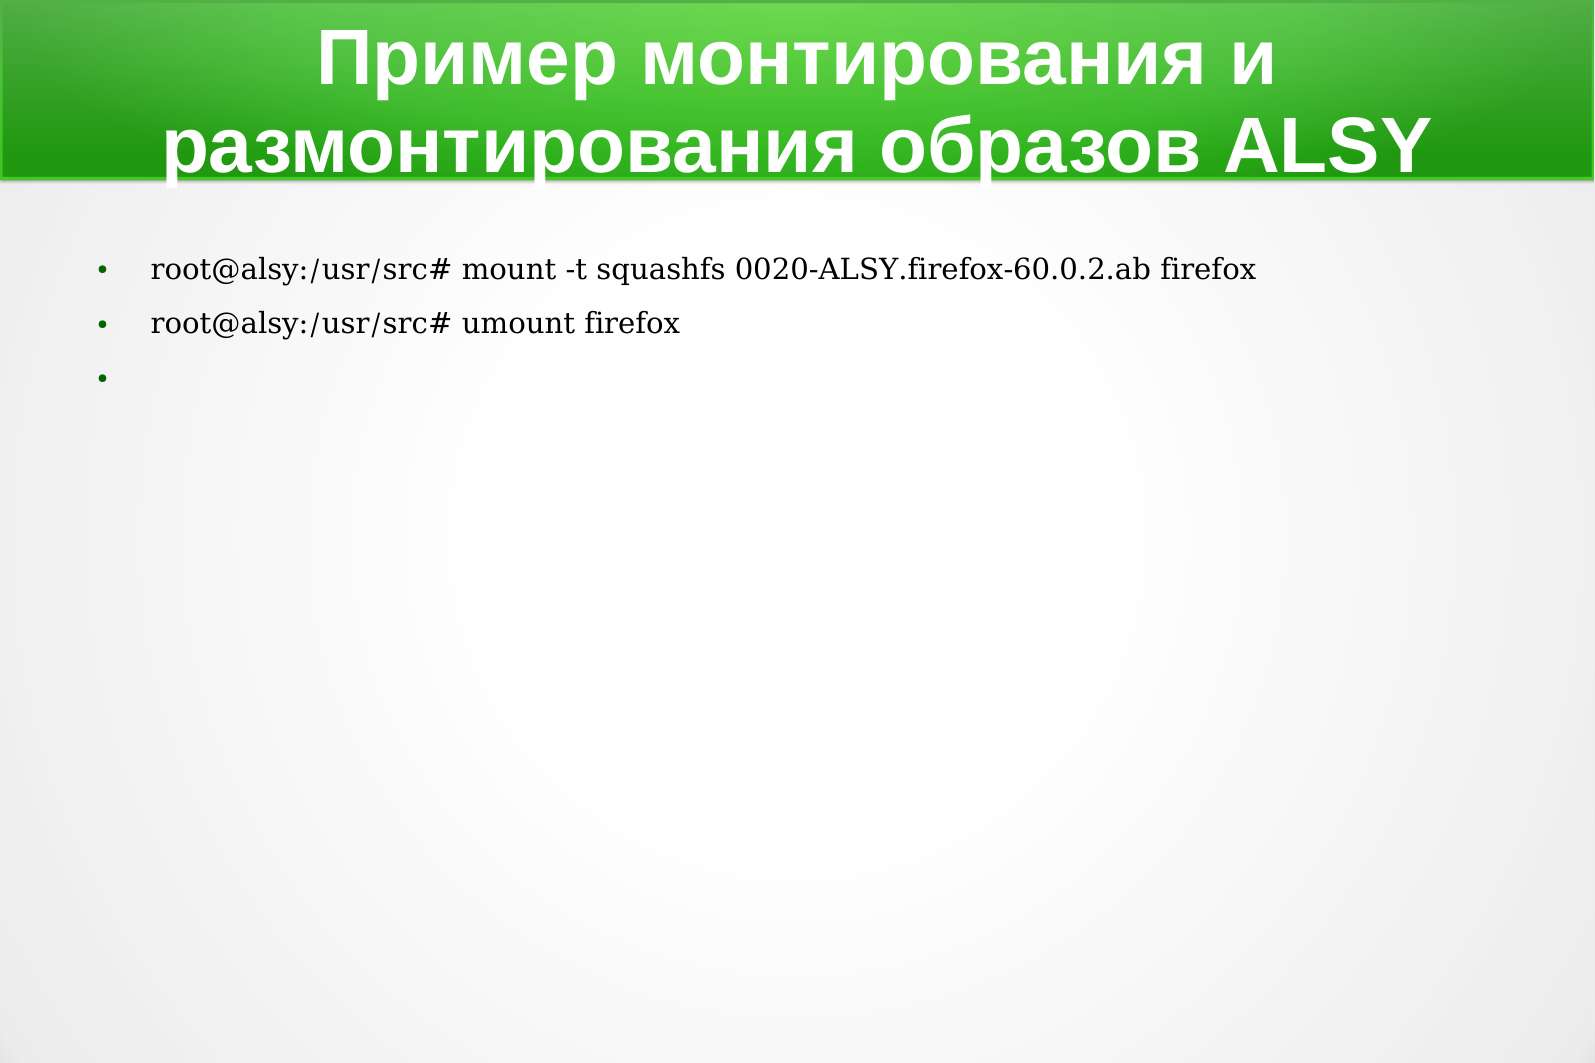

# Пример монтирования и размонтирования образов ALSY
root@alsy:/usr/src# mount -t squashfs 0020-ALSY.firefox-60.0.2.ab firefox
root@alsy:/usr/src# umount firefox